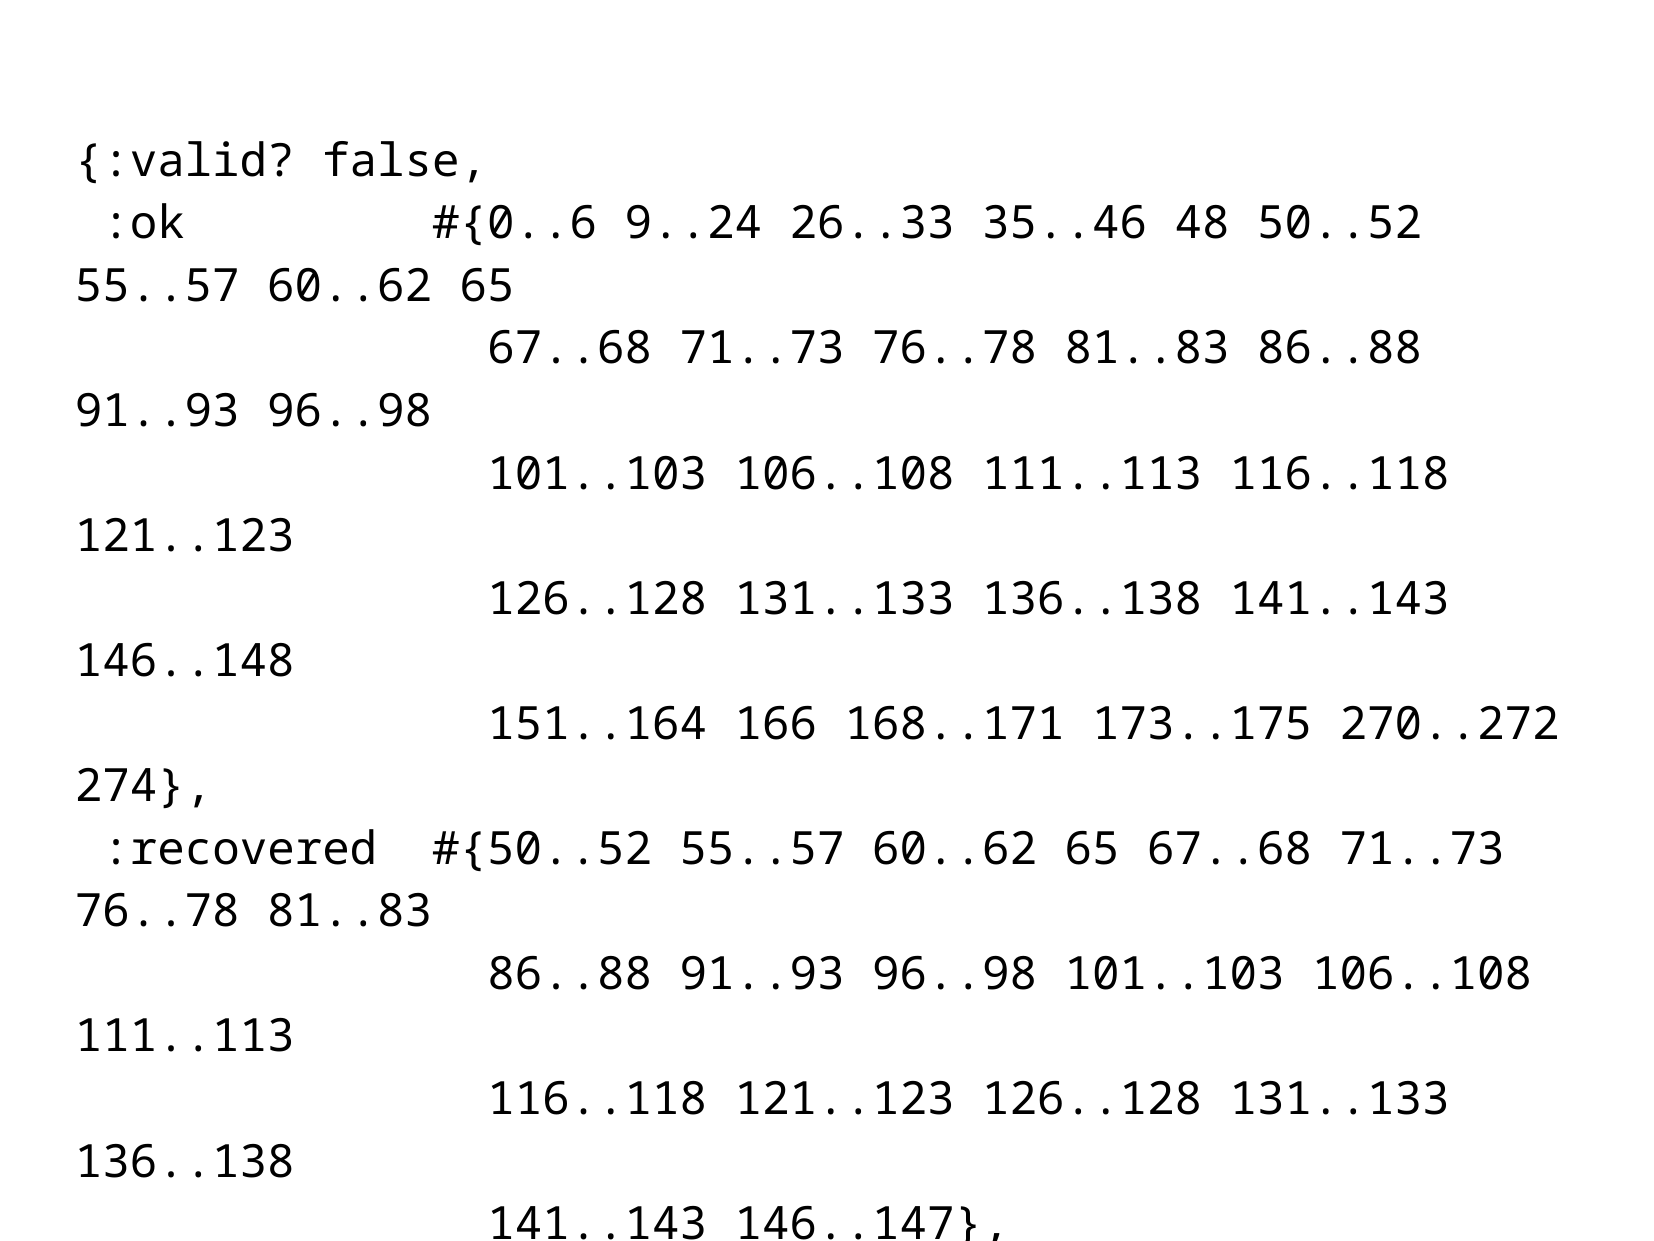

{:valid? false,
 :ok #{0..6 9..24 26..33 35..46 48 50..52 55..57 60..62 65
 67..68 71..73 76..78 81..83 86..88 91..93 96..98
 101..103 106..108 111..113 116..118 121..123
 126..128 131..133 136..138 141..143 146..148
 151..164 166 168..171 173..175 270..272 274},
 :recovered #{50..52 55..57 60..62 65 67..68 71..73 76..78 81..83
 86..88 91..93 96..98 101..103 106..108 111..113
 116..118 121..123 126..128 131..133 136..138
 141..143 146..147},
 :lost #{176..178 250..251},
 :unexpected #{},
 :ok-frac 26/55,
 :recovered-frac 59/275,
 :lost-frac 1/55,
 :unexpected-frac 0}